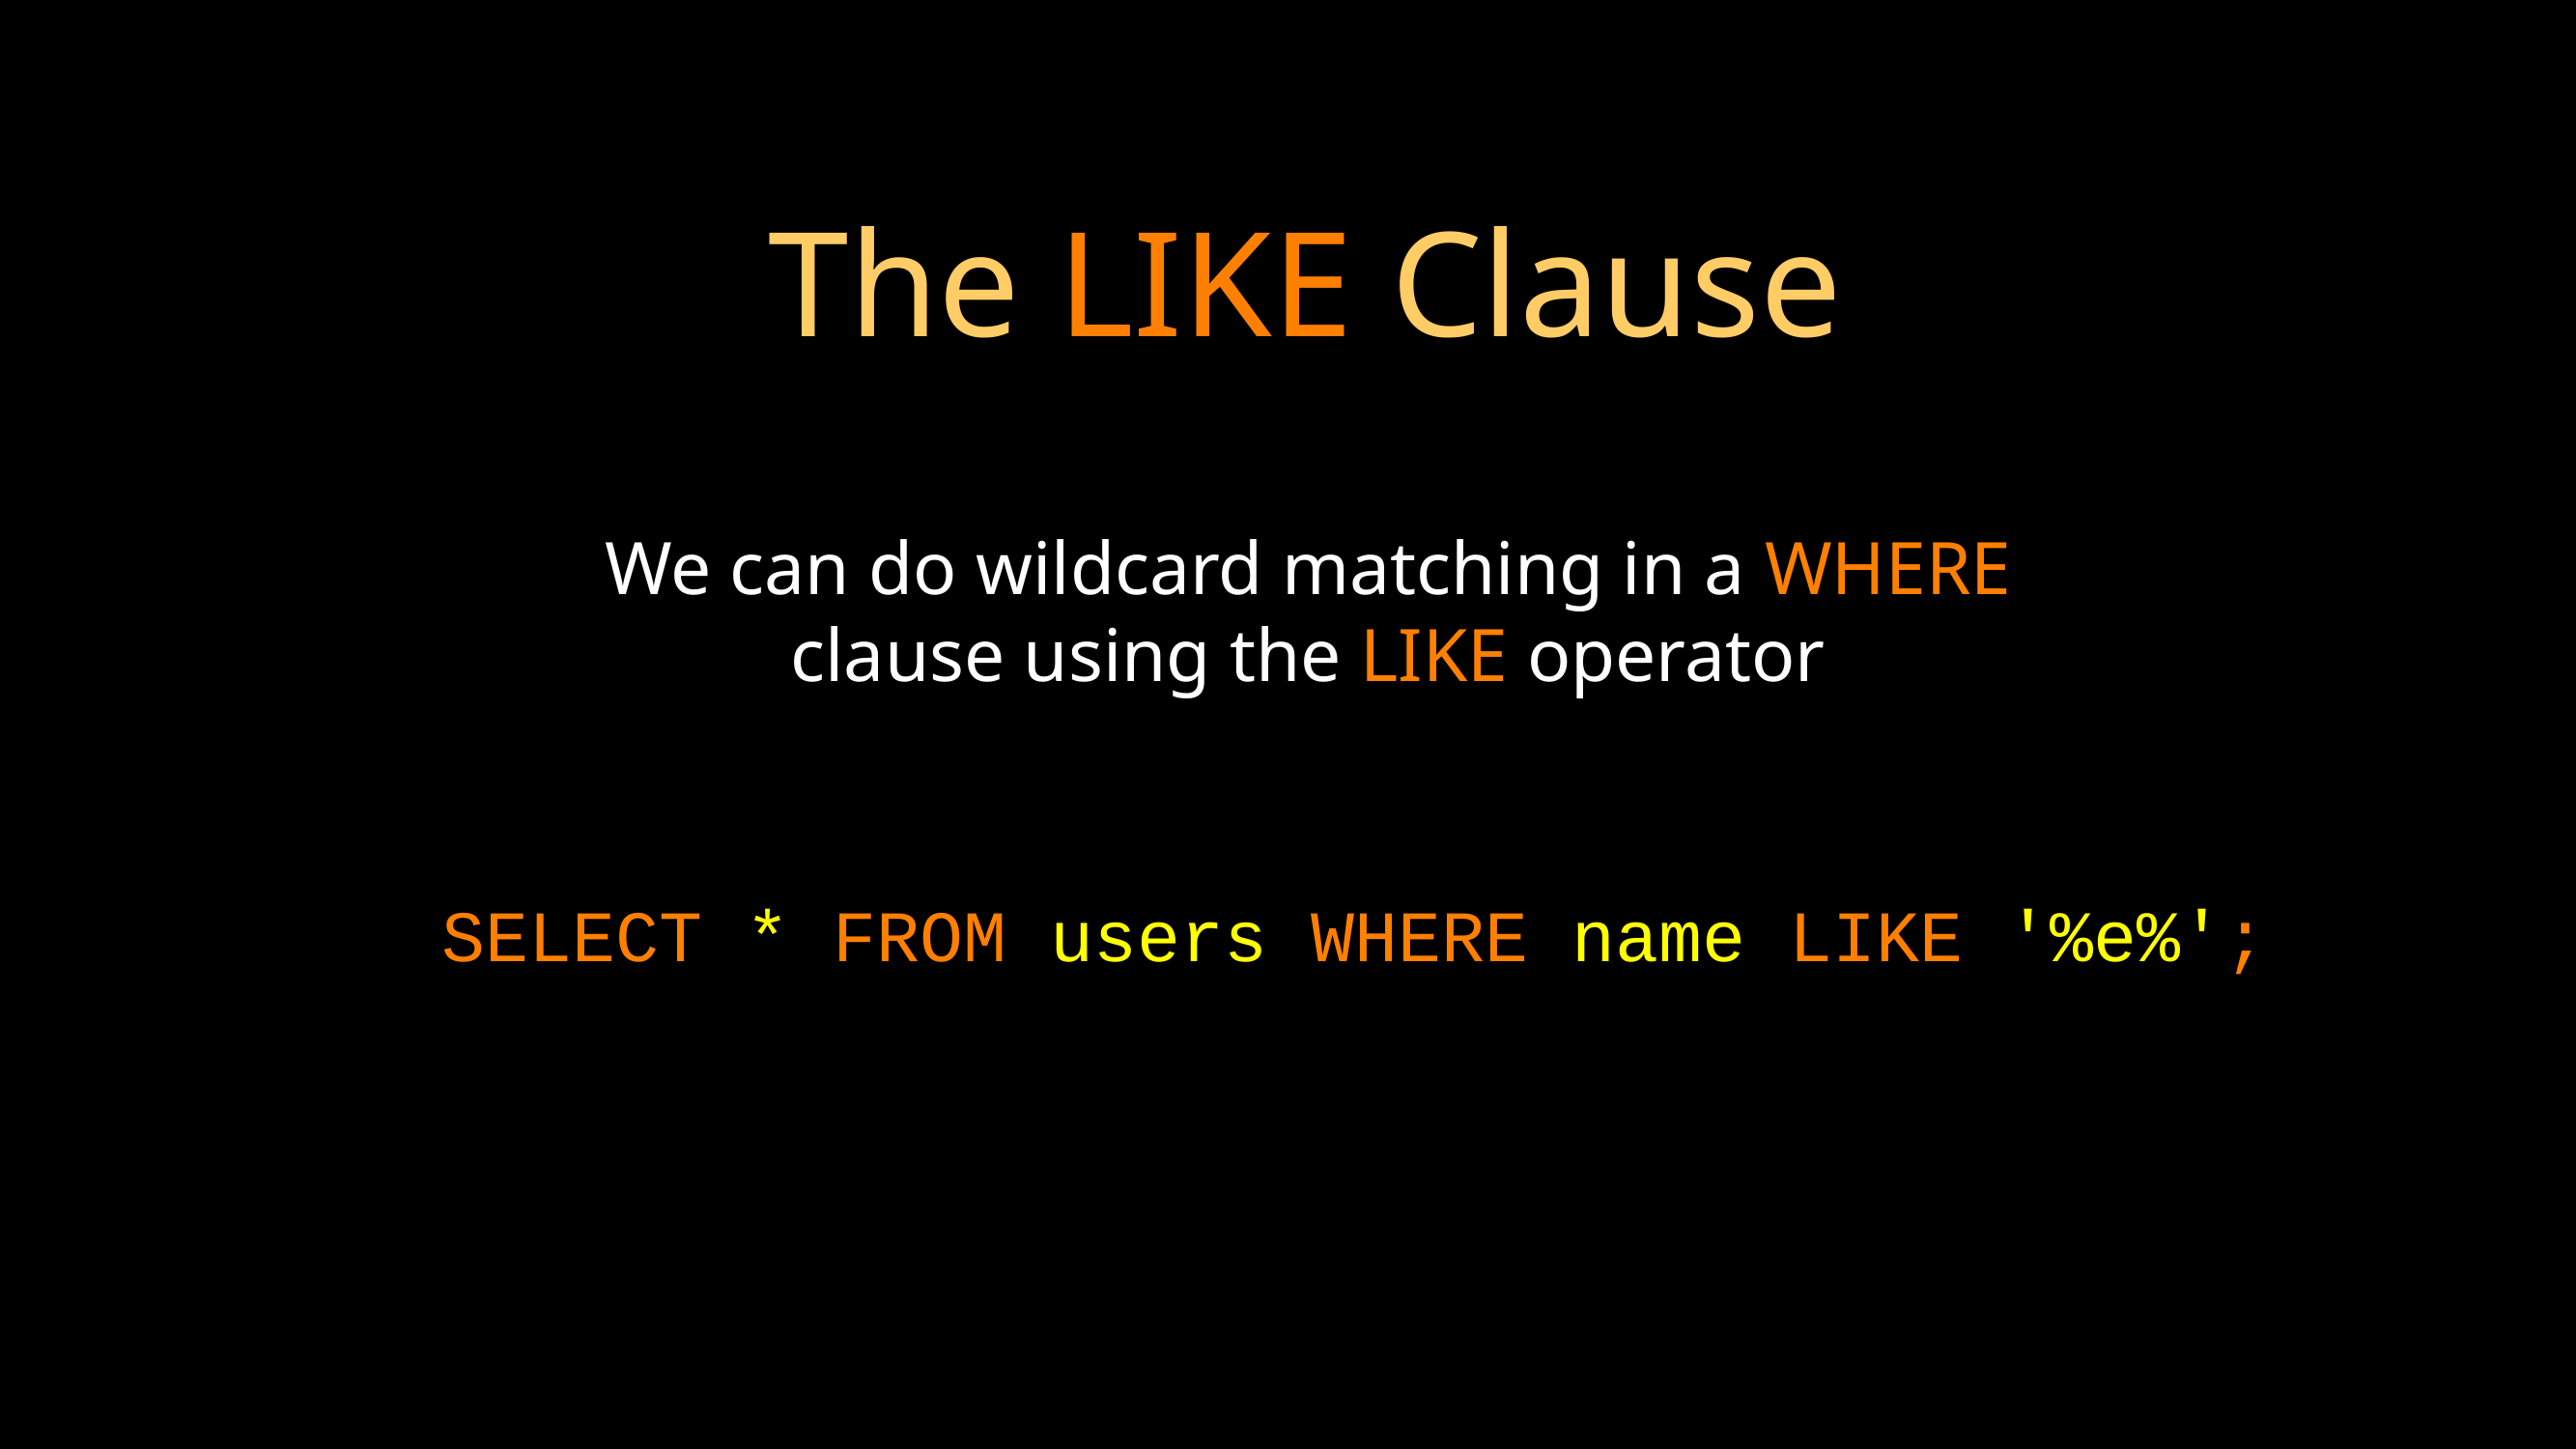

# The LIKE Clause
We can do wildcard matching in a WHERE clause using the LIKE operator
SELECT * FROM users WHERE name LIKE '%e%';